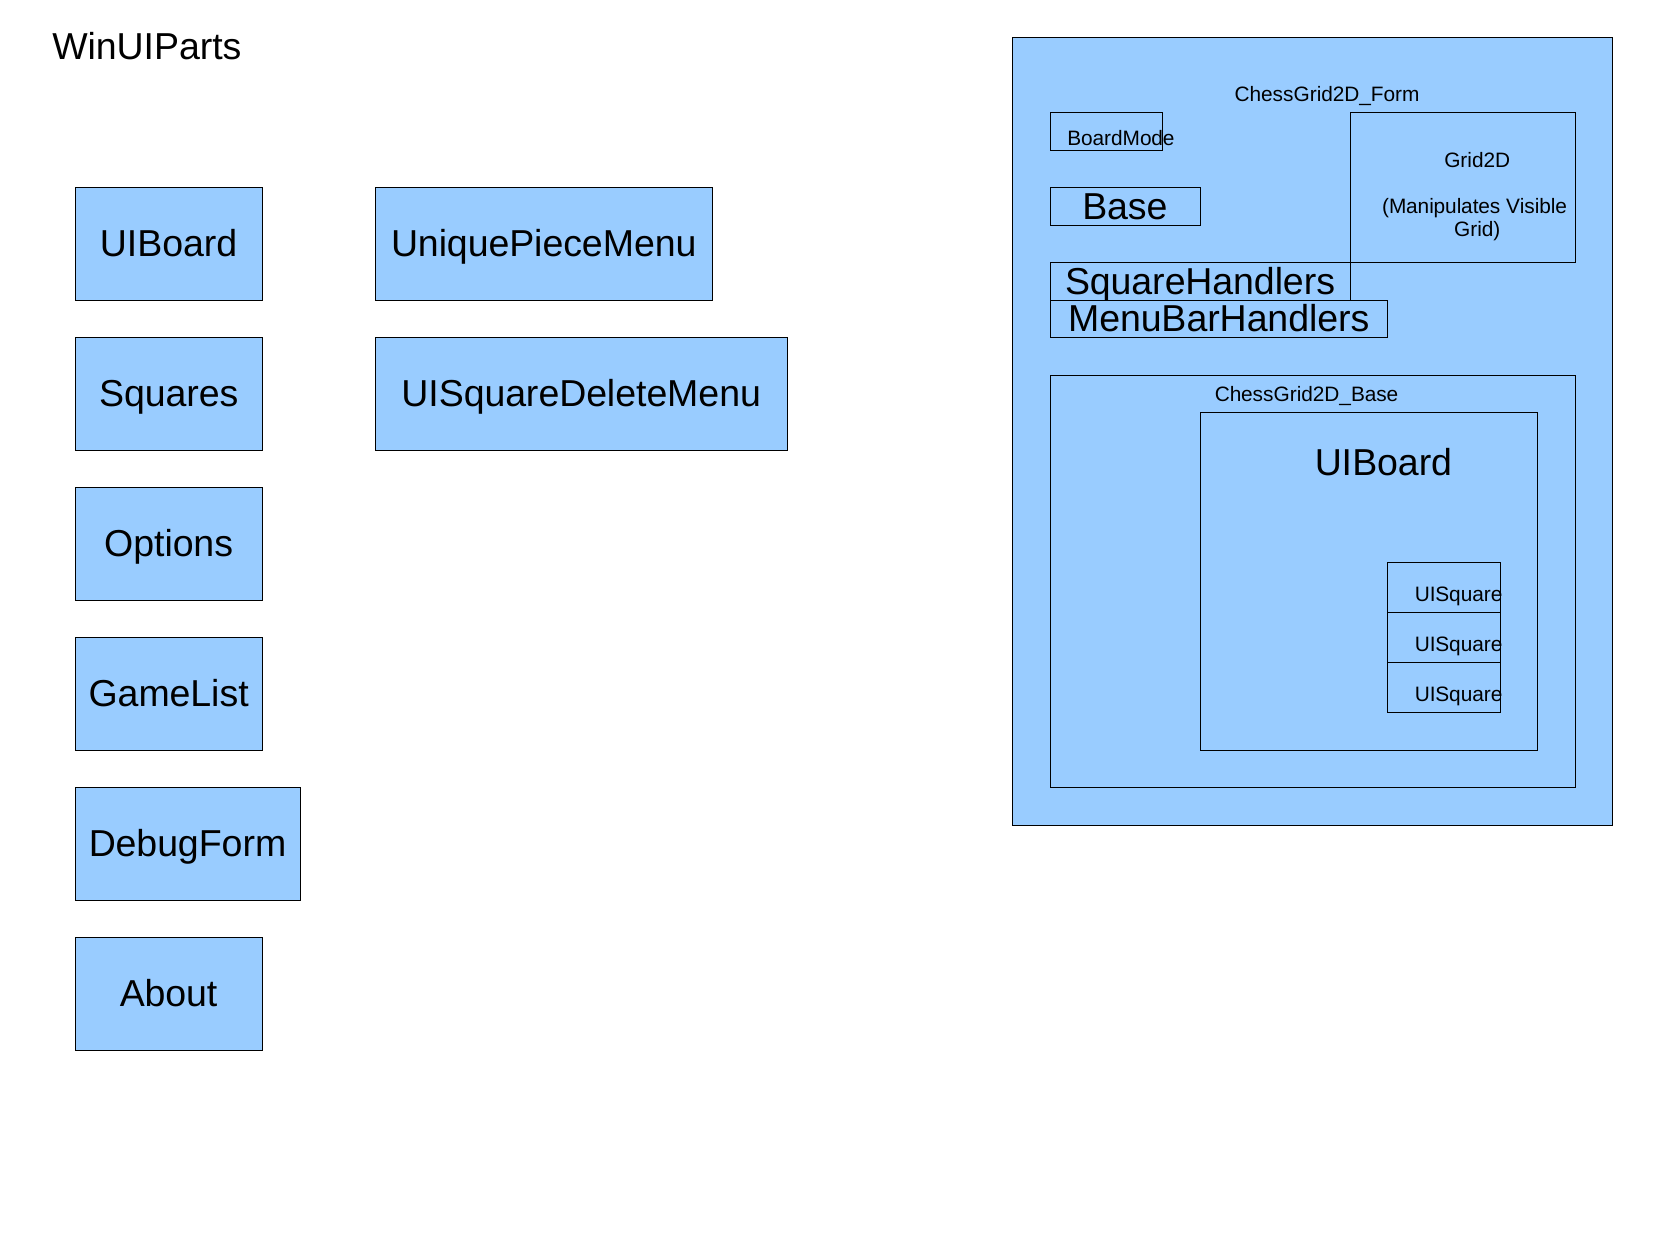

WinUIParts
ChessGrid2D_Form
BoardMode
Grid2D
(Manipulates Visible
UIBoard
UniquePieceMenu
Base
Grid)
SquareHandlers
MenuBarHandlers
Squares
UISquareDeleteMenu
ChessGrid2D_Base
UIBoard
Options
UISquare
UISquare
GameList
UISquare
DebugForm
About